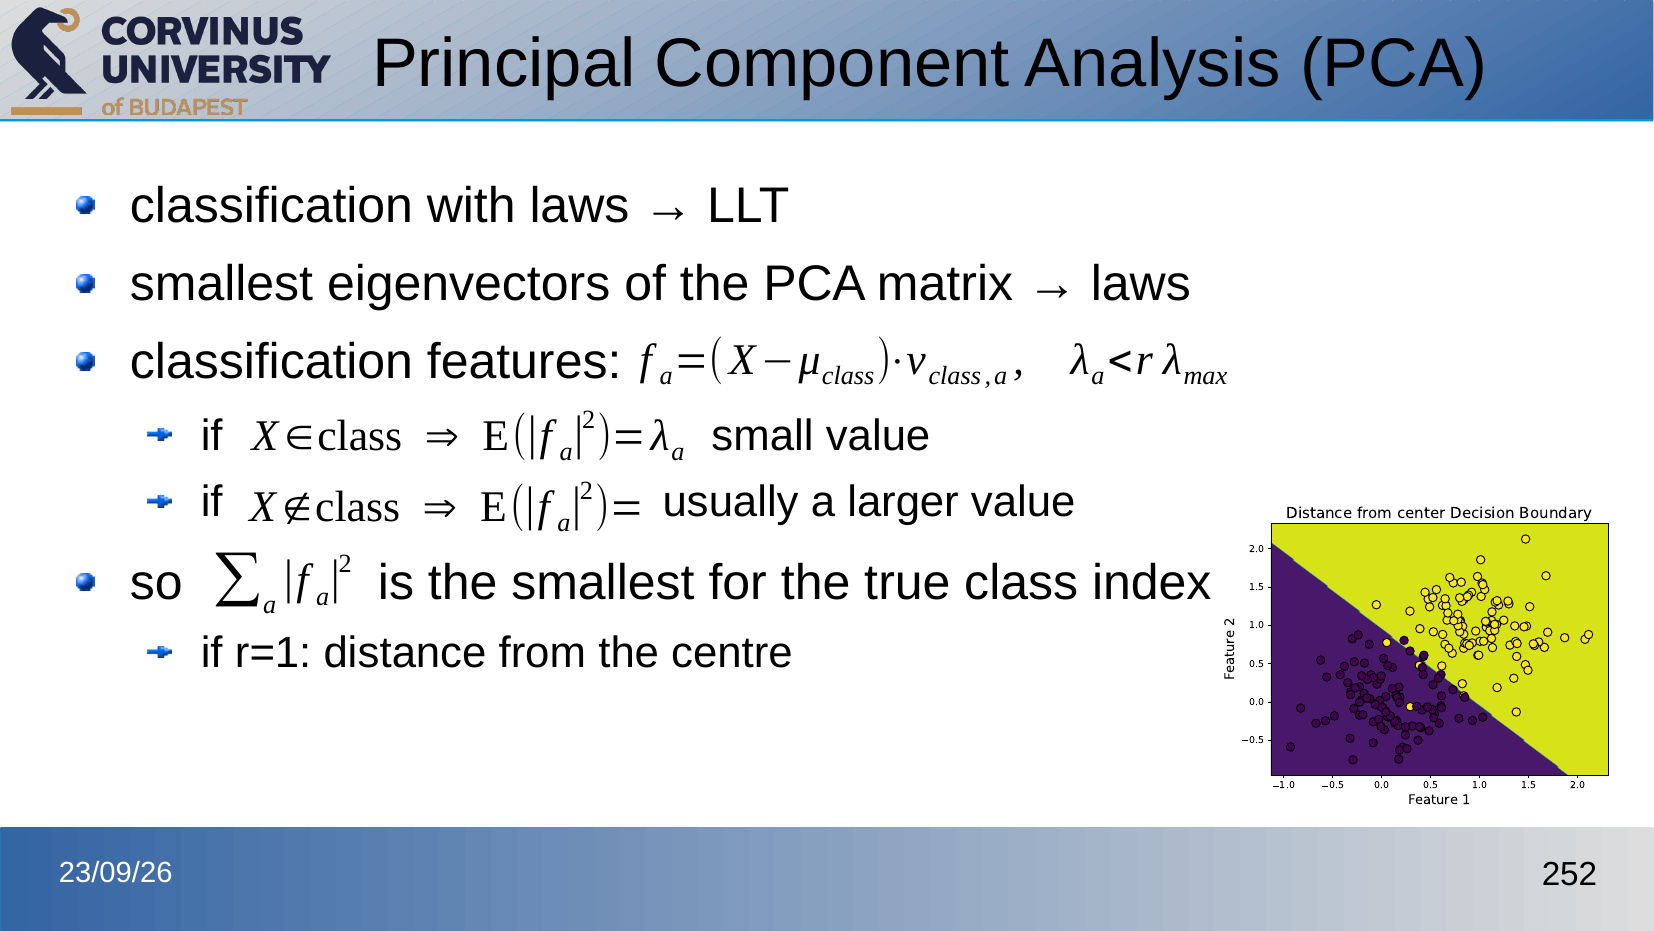

# Principal Component Analysis (PCA)
classification with laws → LLT
smallest eigenvectors of the PCA matrix → laws
classification features:
if small value
if usually a larger value
so is the smallest for the true class index
if r=1: distance from the centre